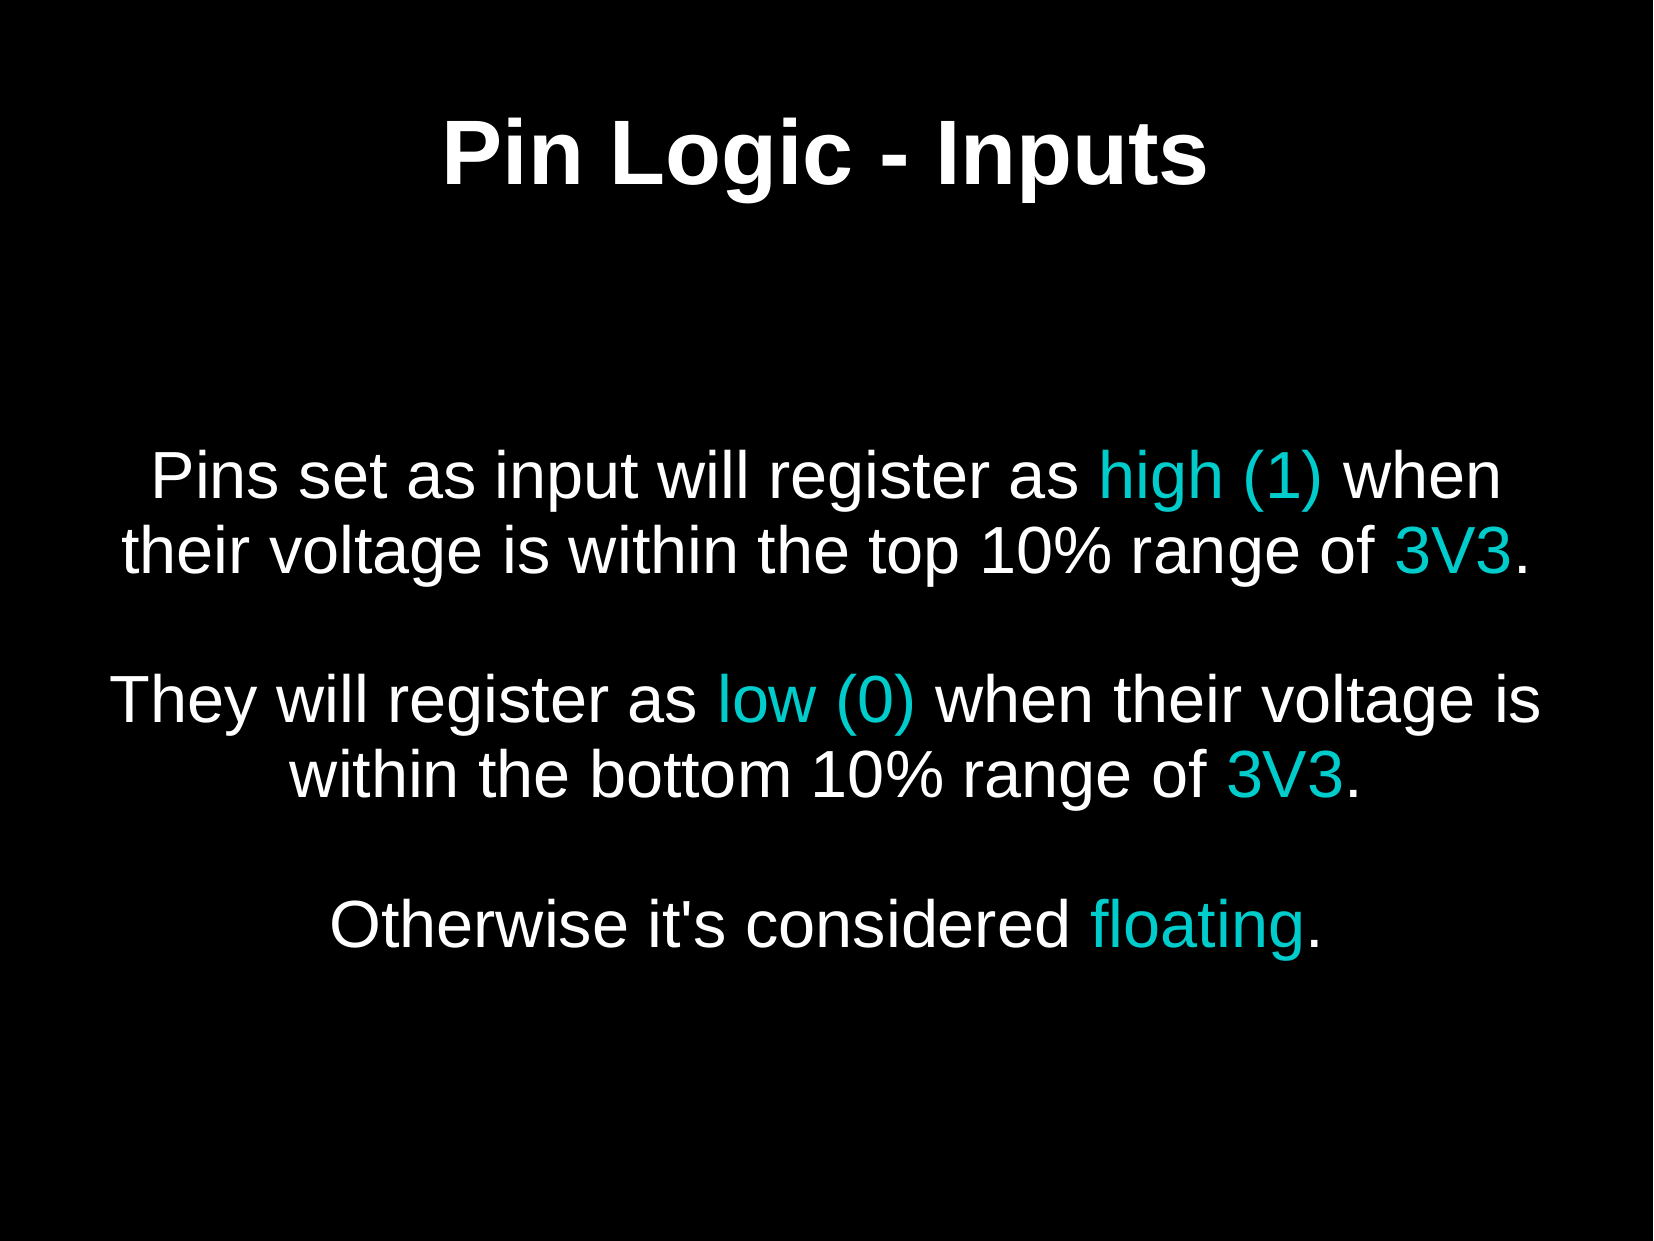

# Pin Logic - Inputs
Pins set as input will register as high (1) when their voltage is within the top 10% range of 3V3.
They will register as low (0) when their voltage is within the bottom 10% range of 3V3.
Otherwise it's considered floating.